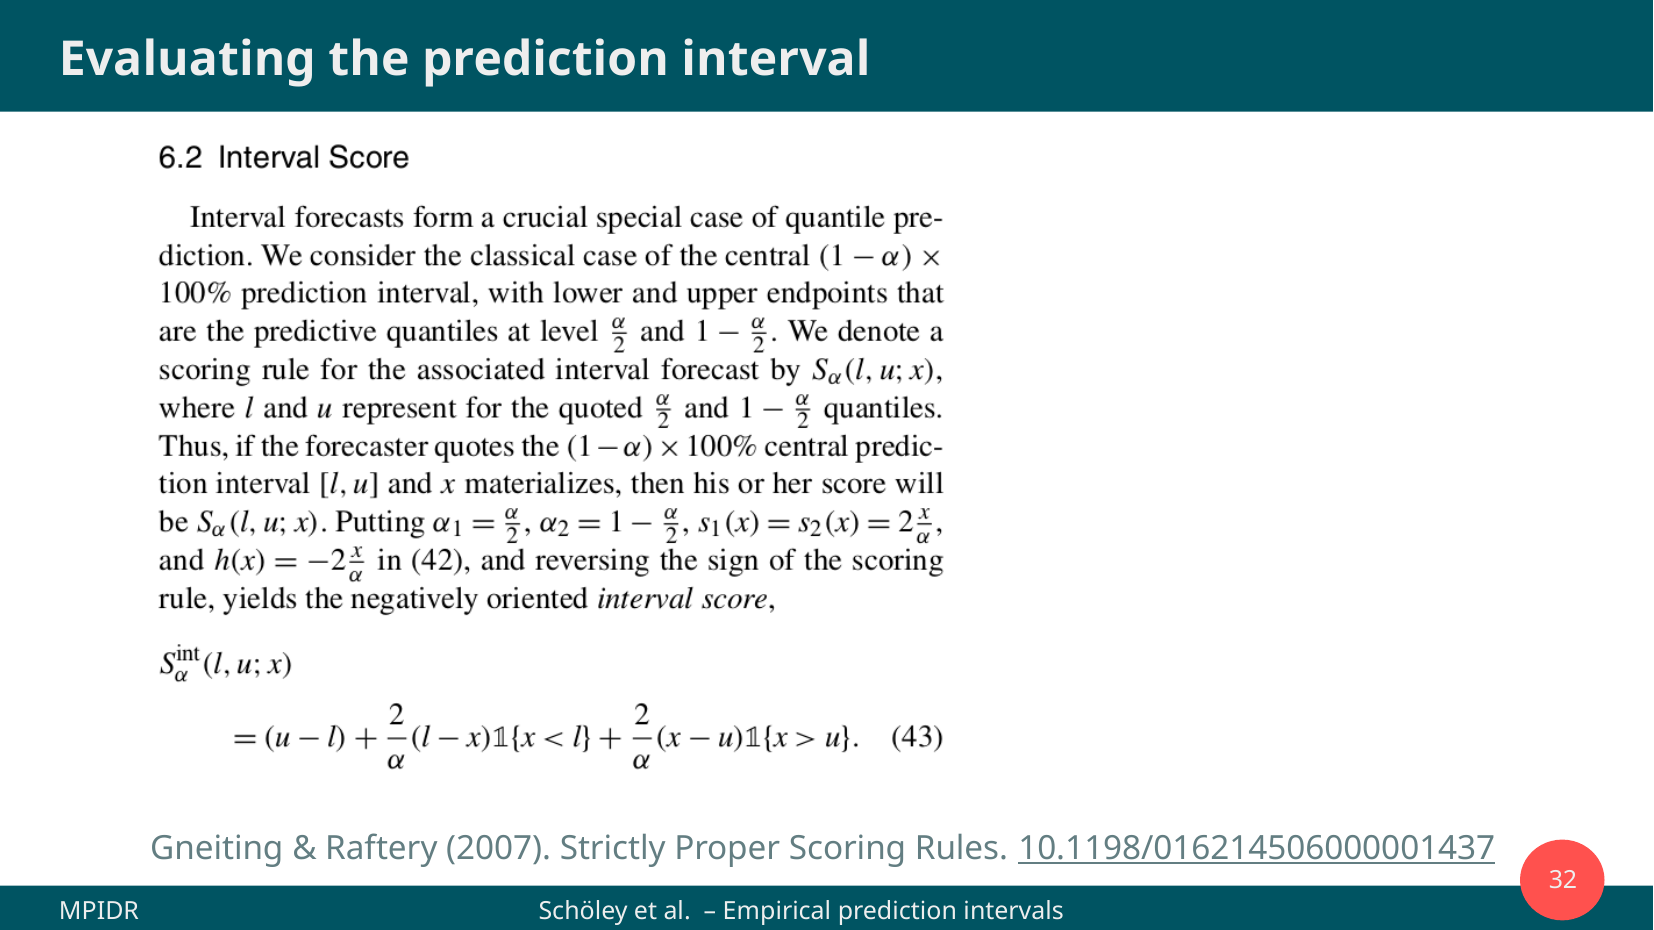

# Evaluating the prediction interval
Gneiting & Raftery (2007). Strictly Proper Scoring Rules. 10.1198/016214506000001437
32
MPIDR
Schöley et al. – Empirical prediction intervals